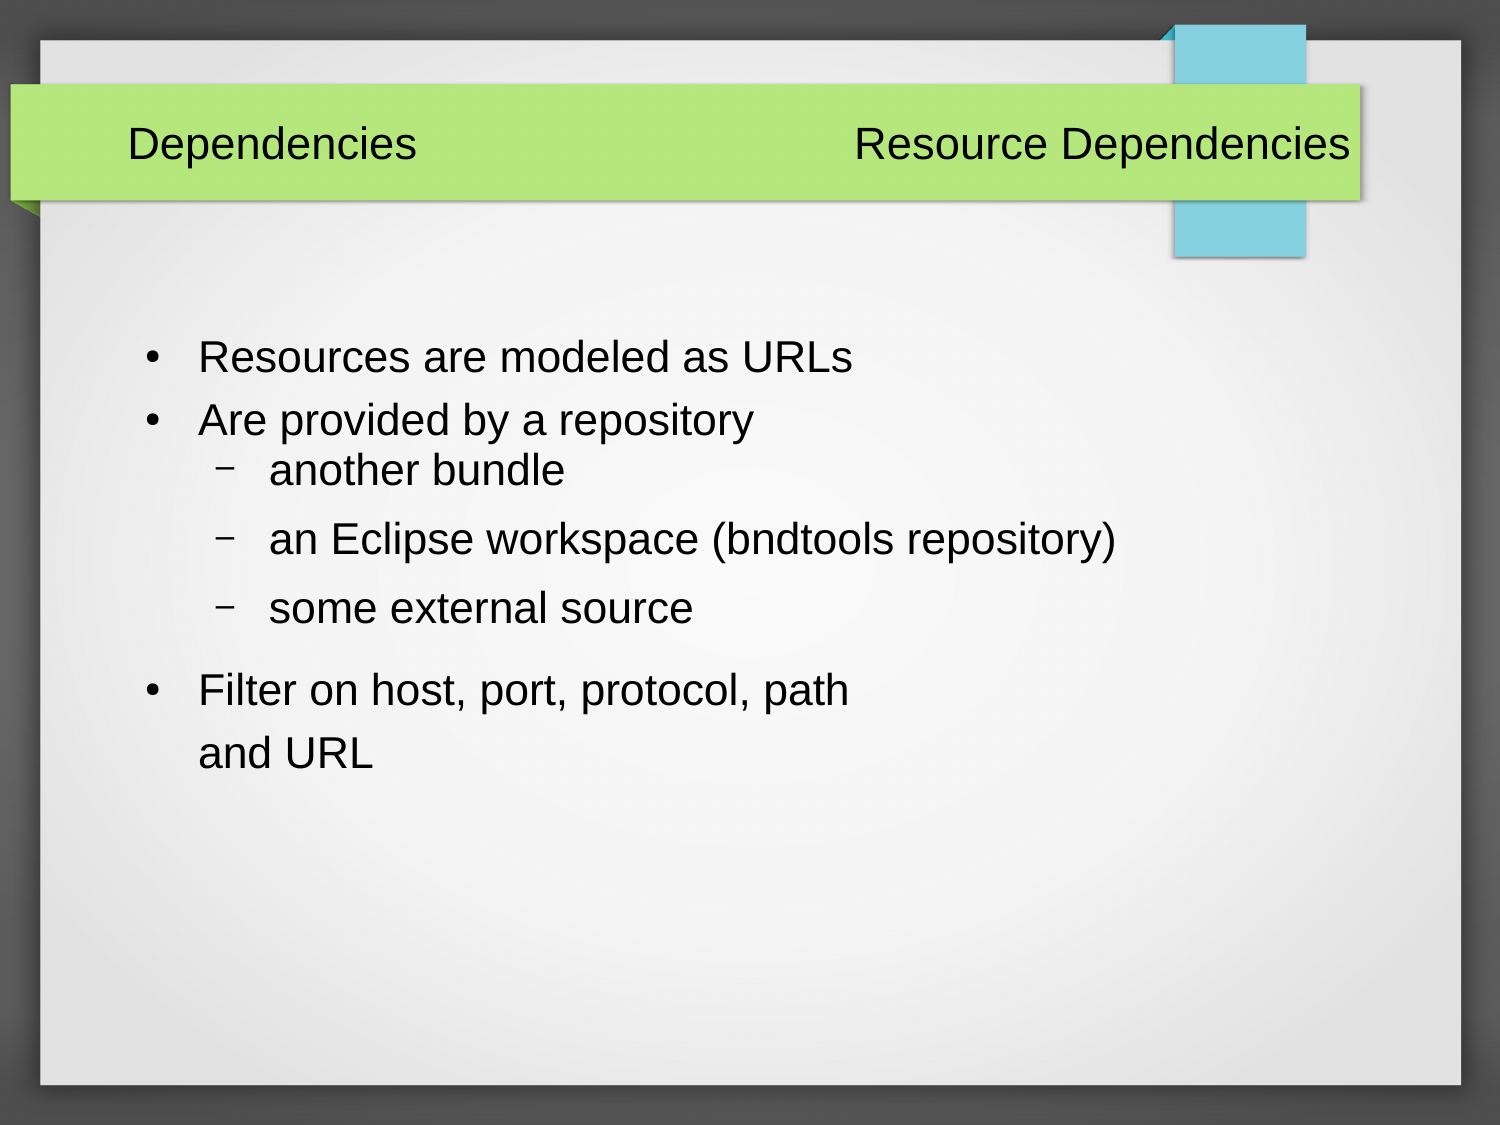

# Dependencies Resource Dependencies
Resources are modeled as URLs
Are provided by a repository
another bundle
an Eclipse workspace (bndtools repository)
some external source
Filter on host, port, protocol, path
and URL